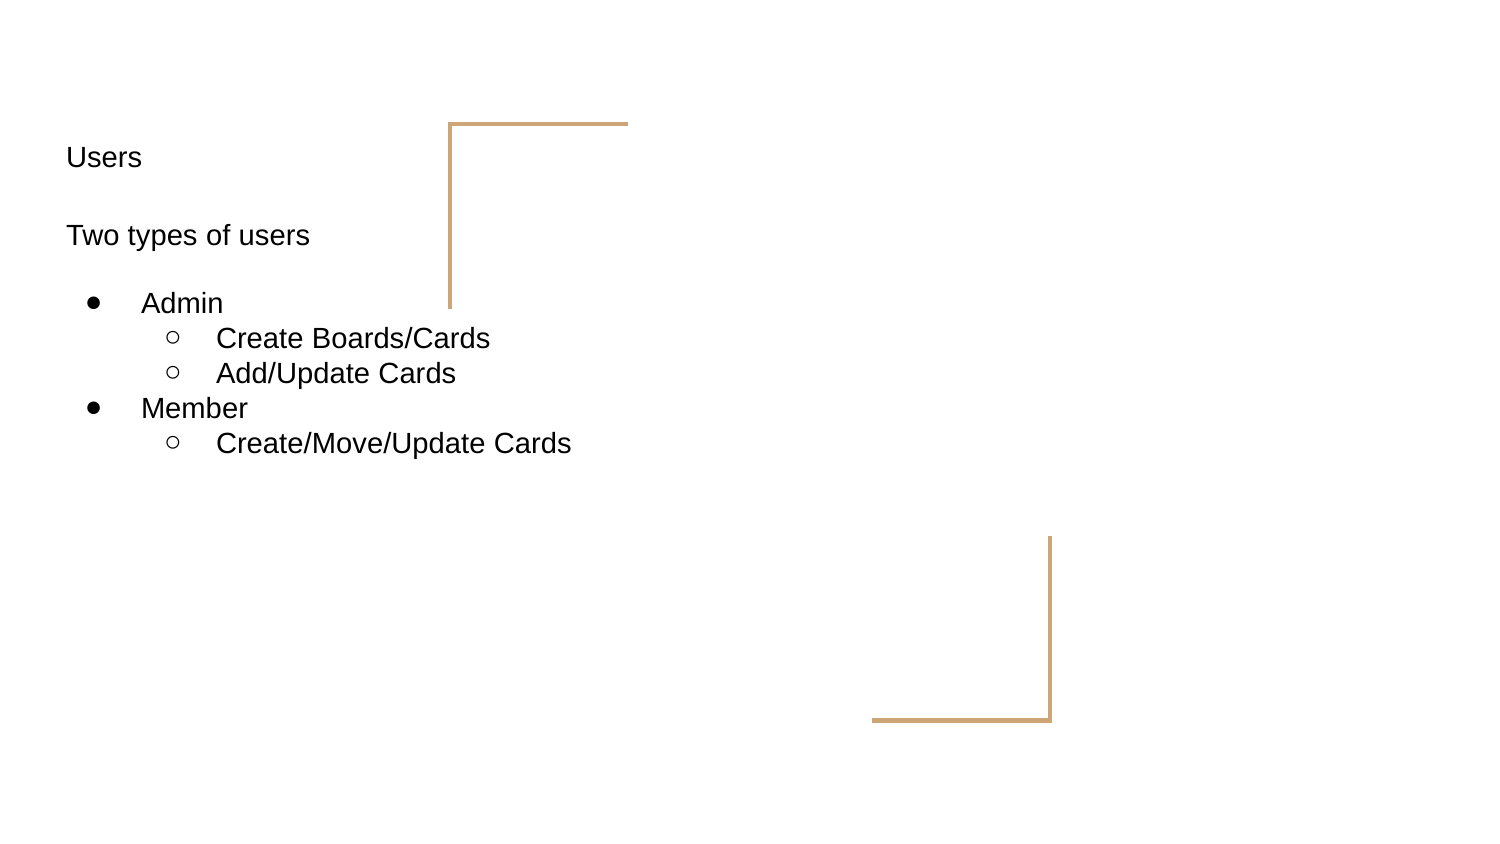

# Users
Two types of users
Admin
Create Boards/Cards
Add/Update Cards
Member
Create/Move/Update Cards